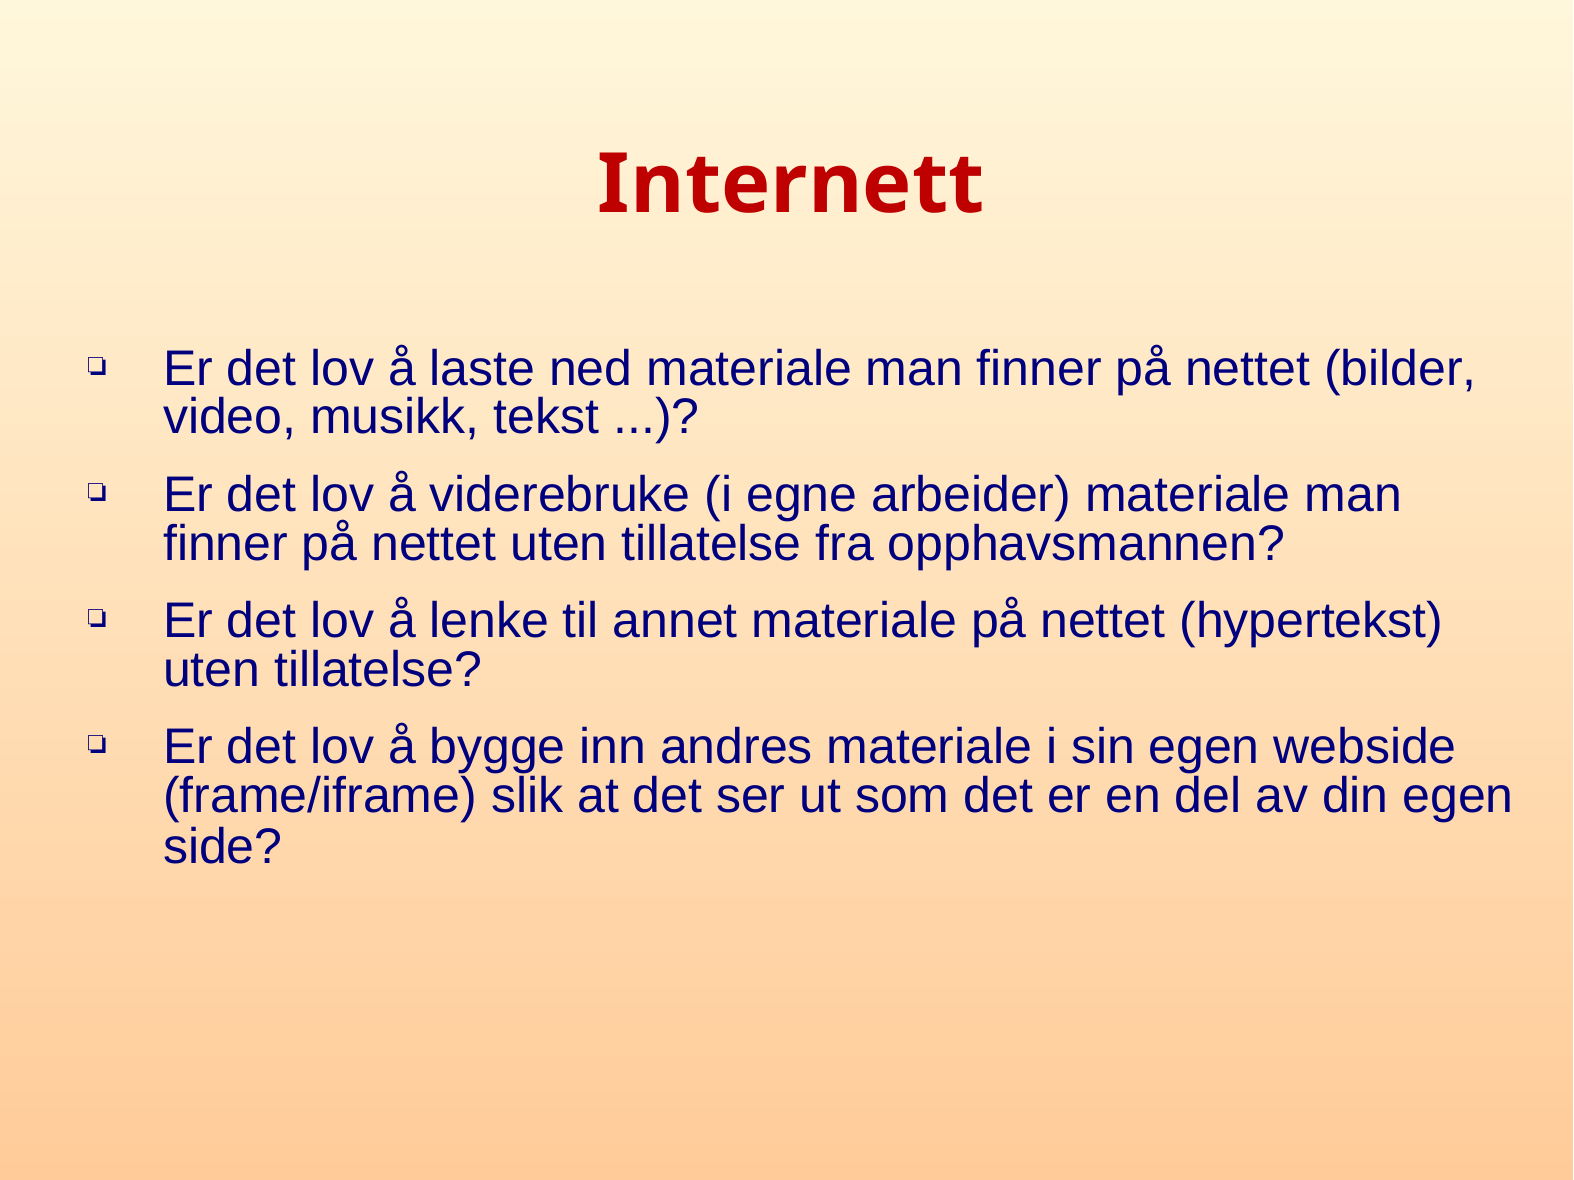

# Internett
Er det lov å laste ned materiale man finner på nettet (bilder, video, musikk, tekst ...)?
Er det lov å viderebruke (i egne arbeider) materiale man finner på nettet uten tillatelse fra opphavsmannen?
Er det lov å lenke til annet materiale på nettet (hypertekst) uten tillatelse?
Er det lov å bygge inn andres materiale i sin egen webside (frame/iframe) slik at det ser ut som det er en del av din egen side?